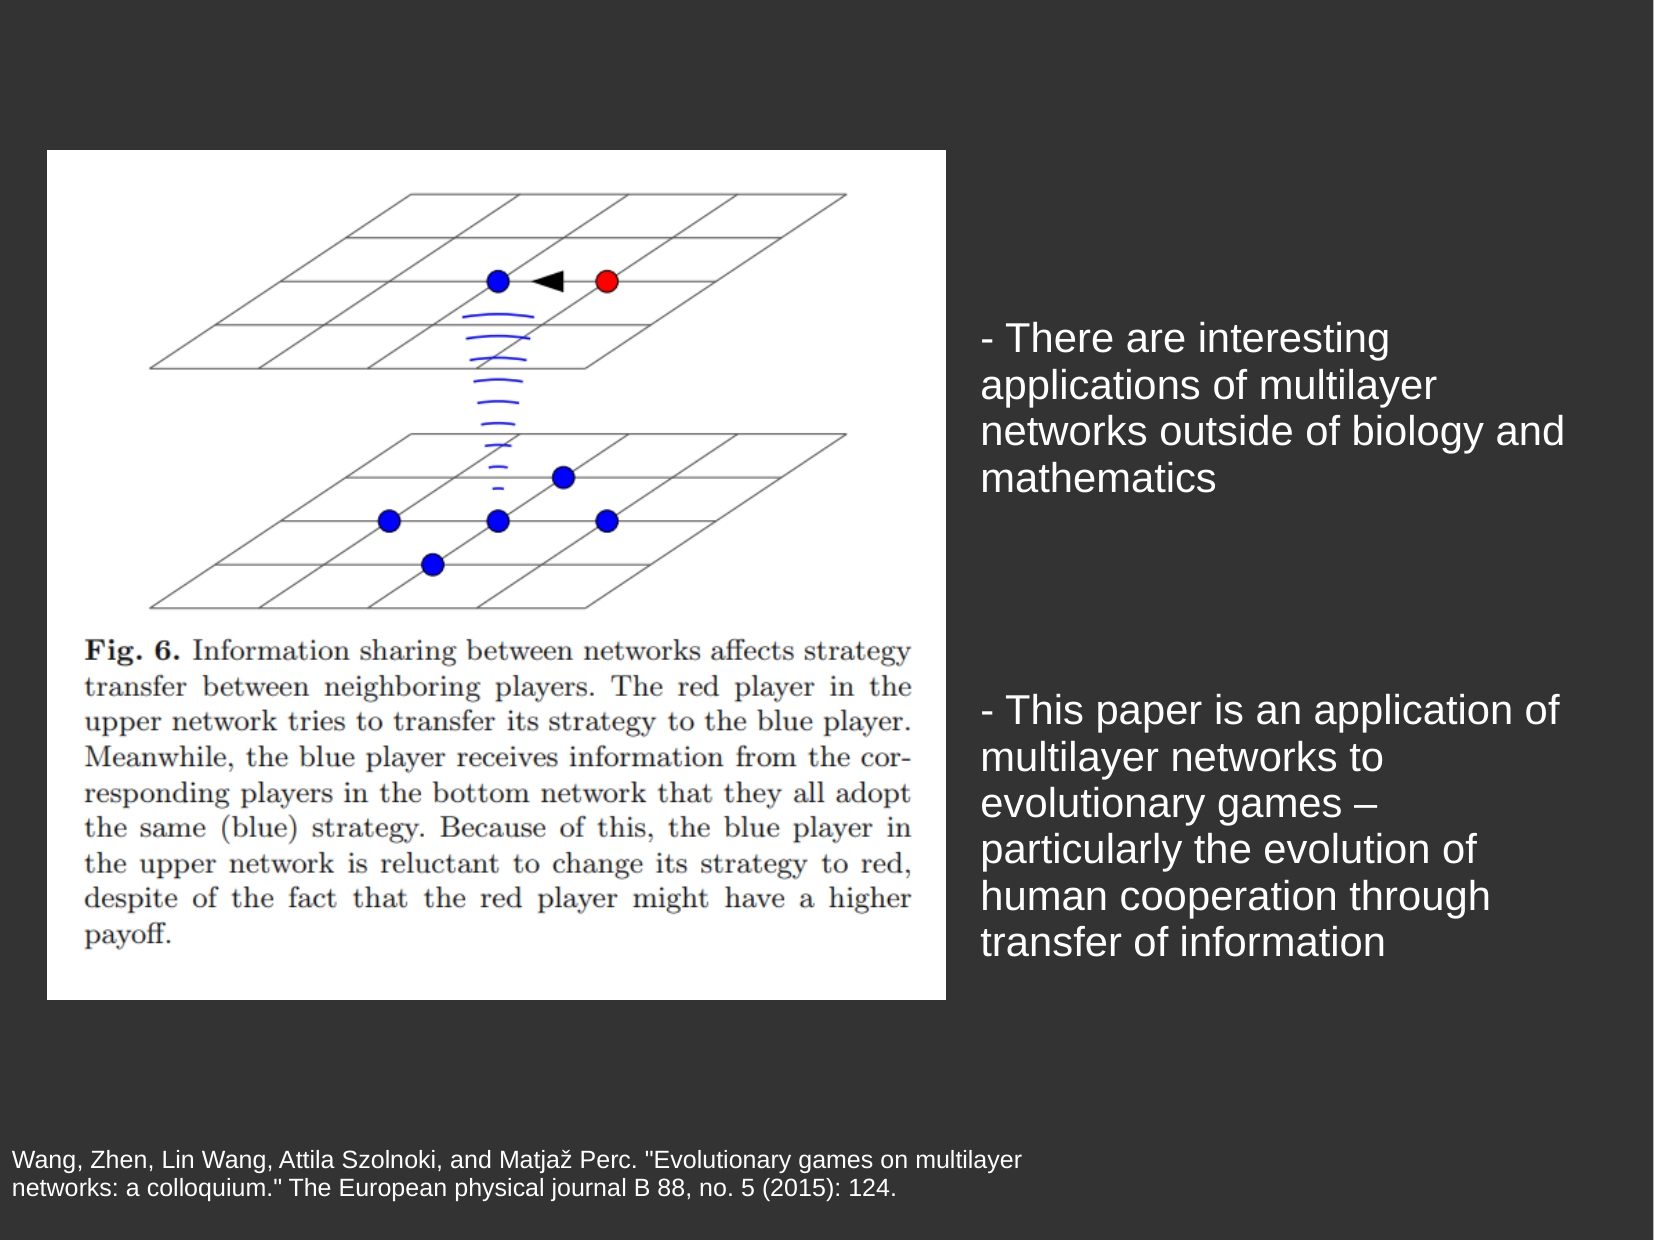

- There are interesting applications of multilayer networks outside of biology and mathematics
- This paper is an application of multilayer networks to evolutionary games – particularly the evolution of human cooperation through transfer of information
# Wang, Zhen, Lin Wang, Attila Szolnoki, and Matjaž Perc. "Evolutionary games on multilayer networks: a colloquium." The European physical journal B 88, no. 5 (2015): 124.